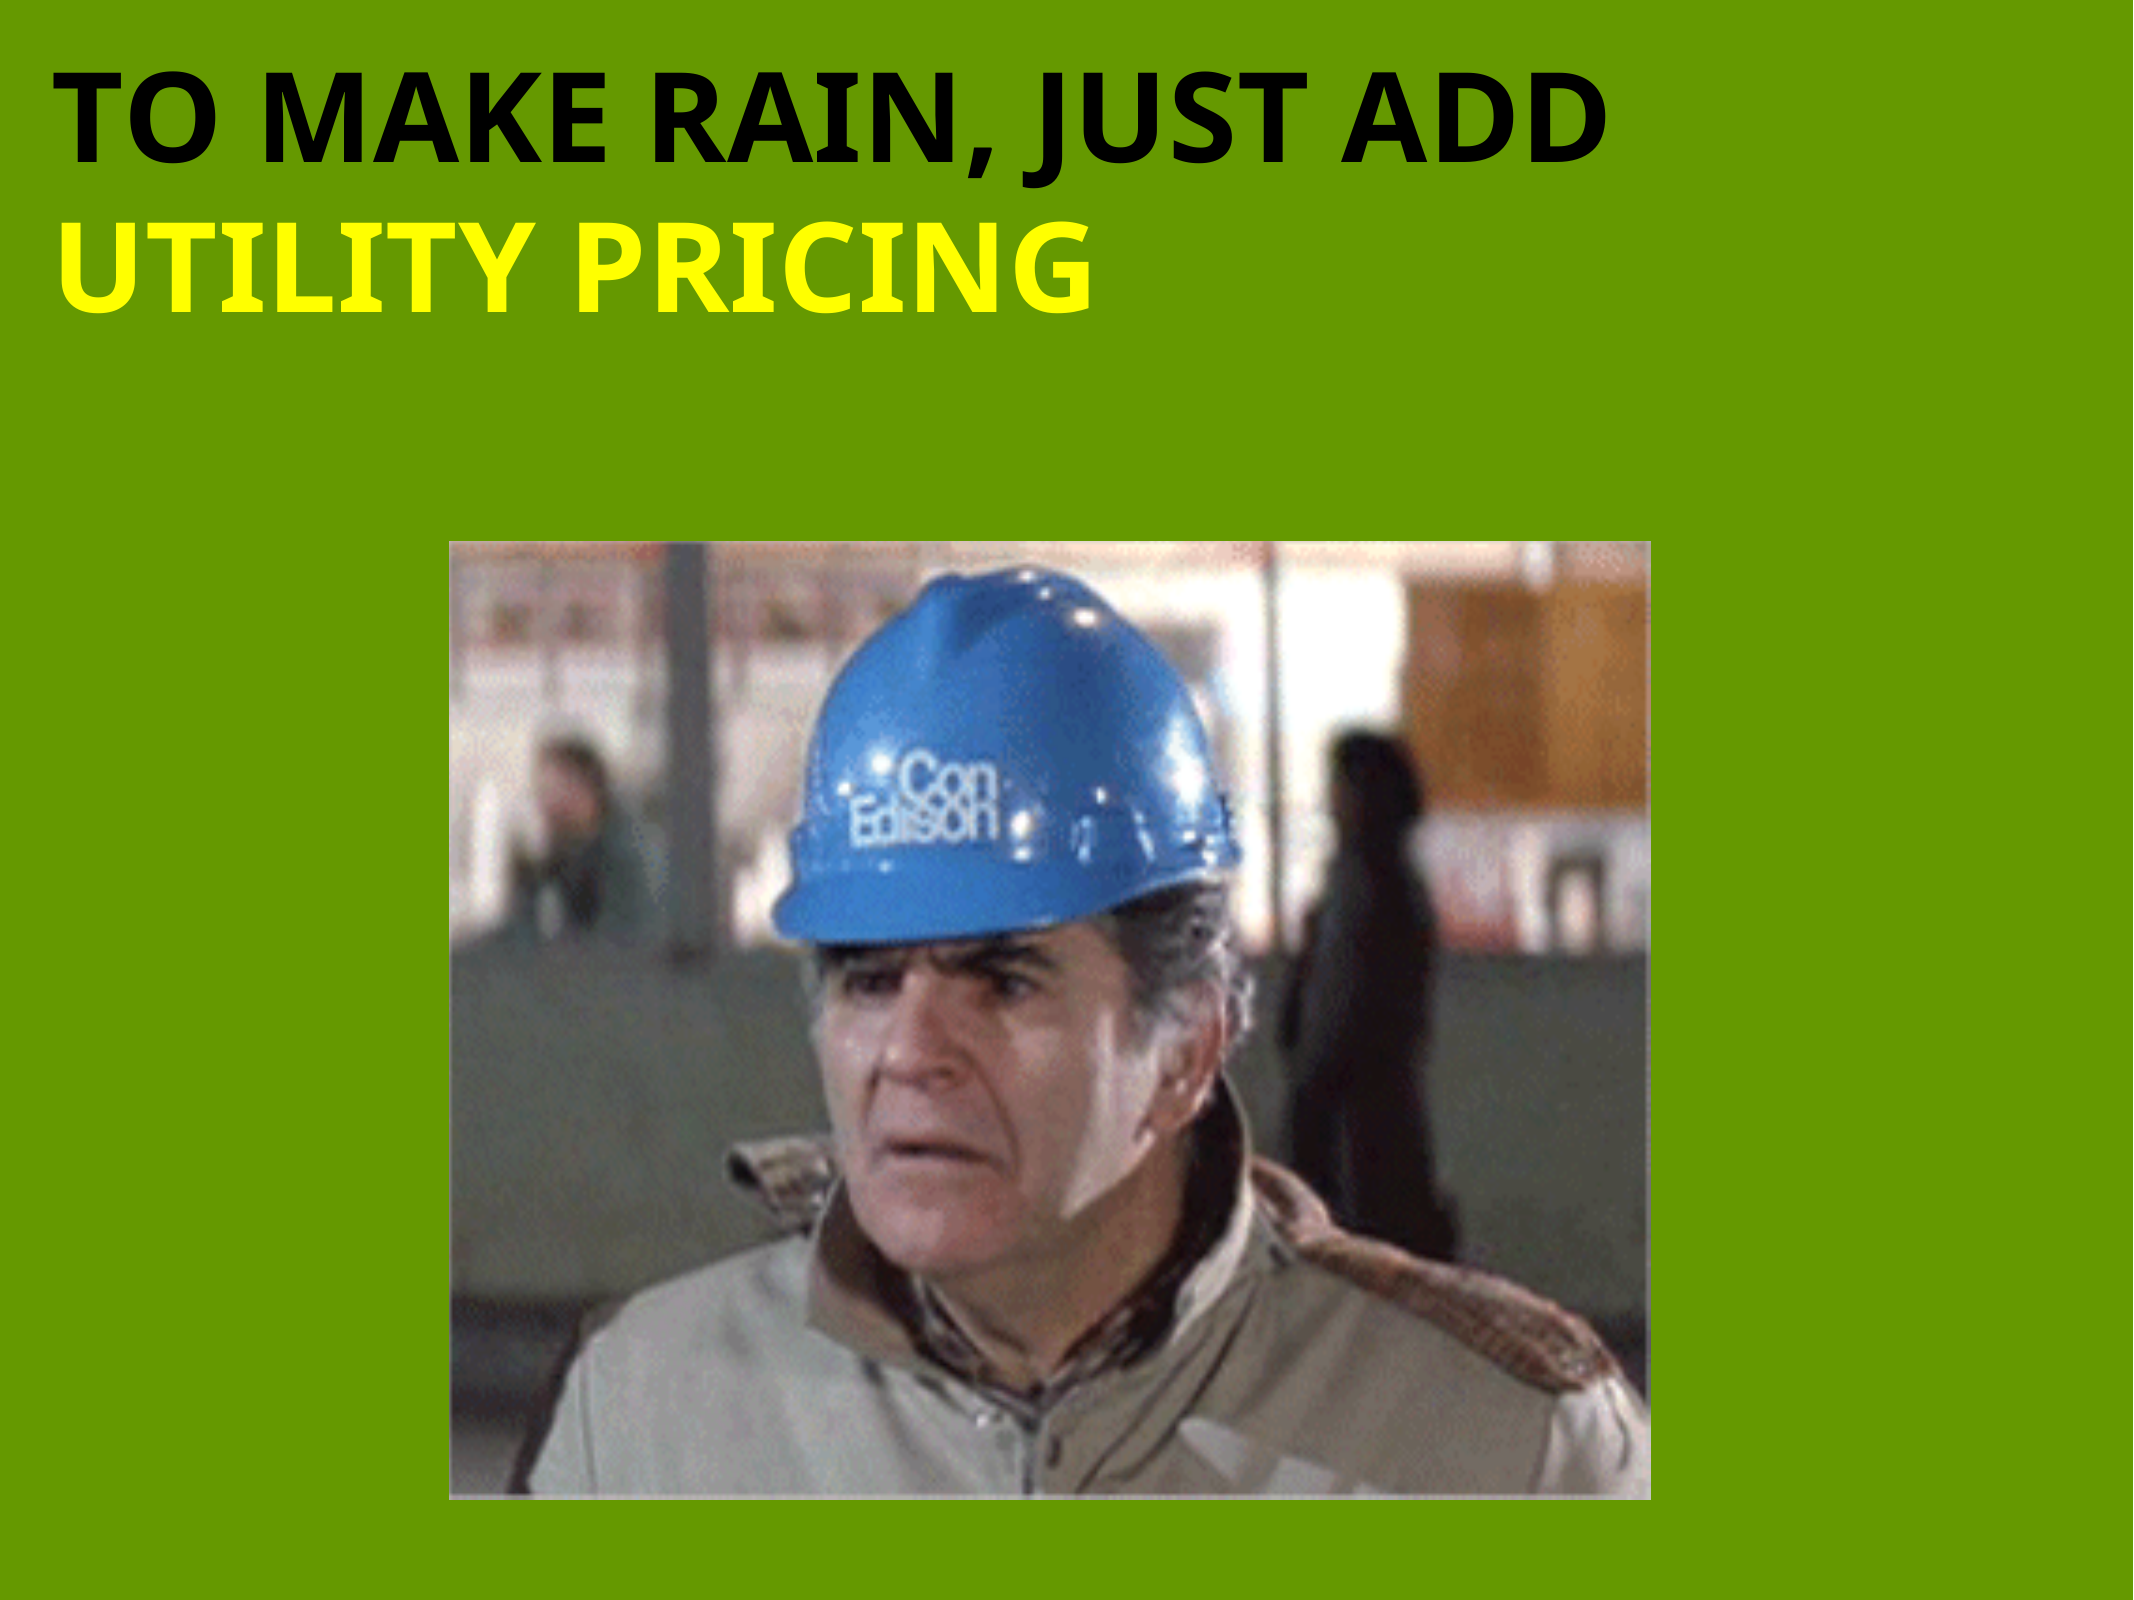

TO MAKE RAIN, JUST ADD
UTILITY PRICING